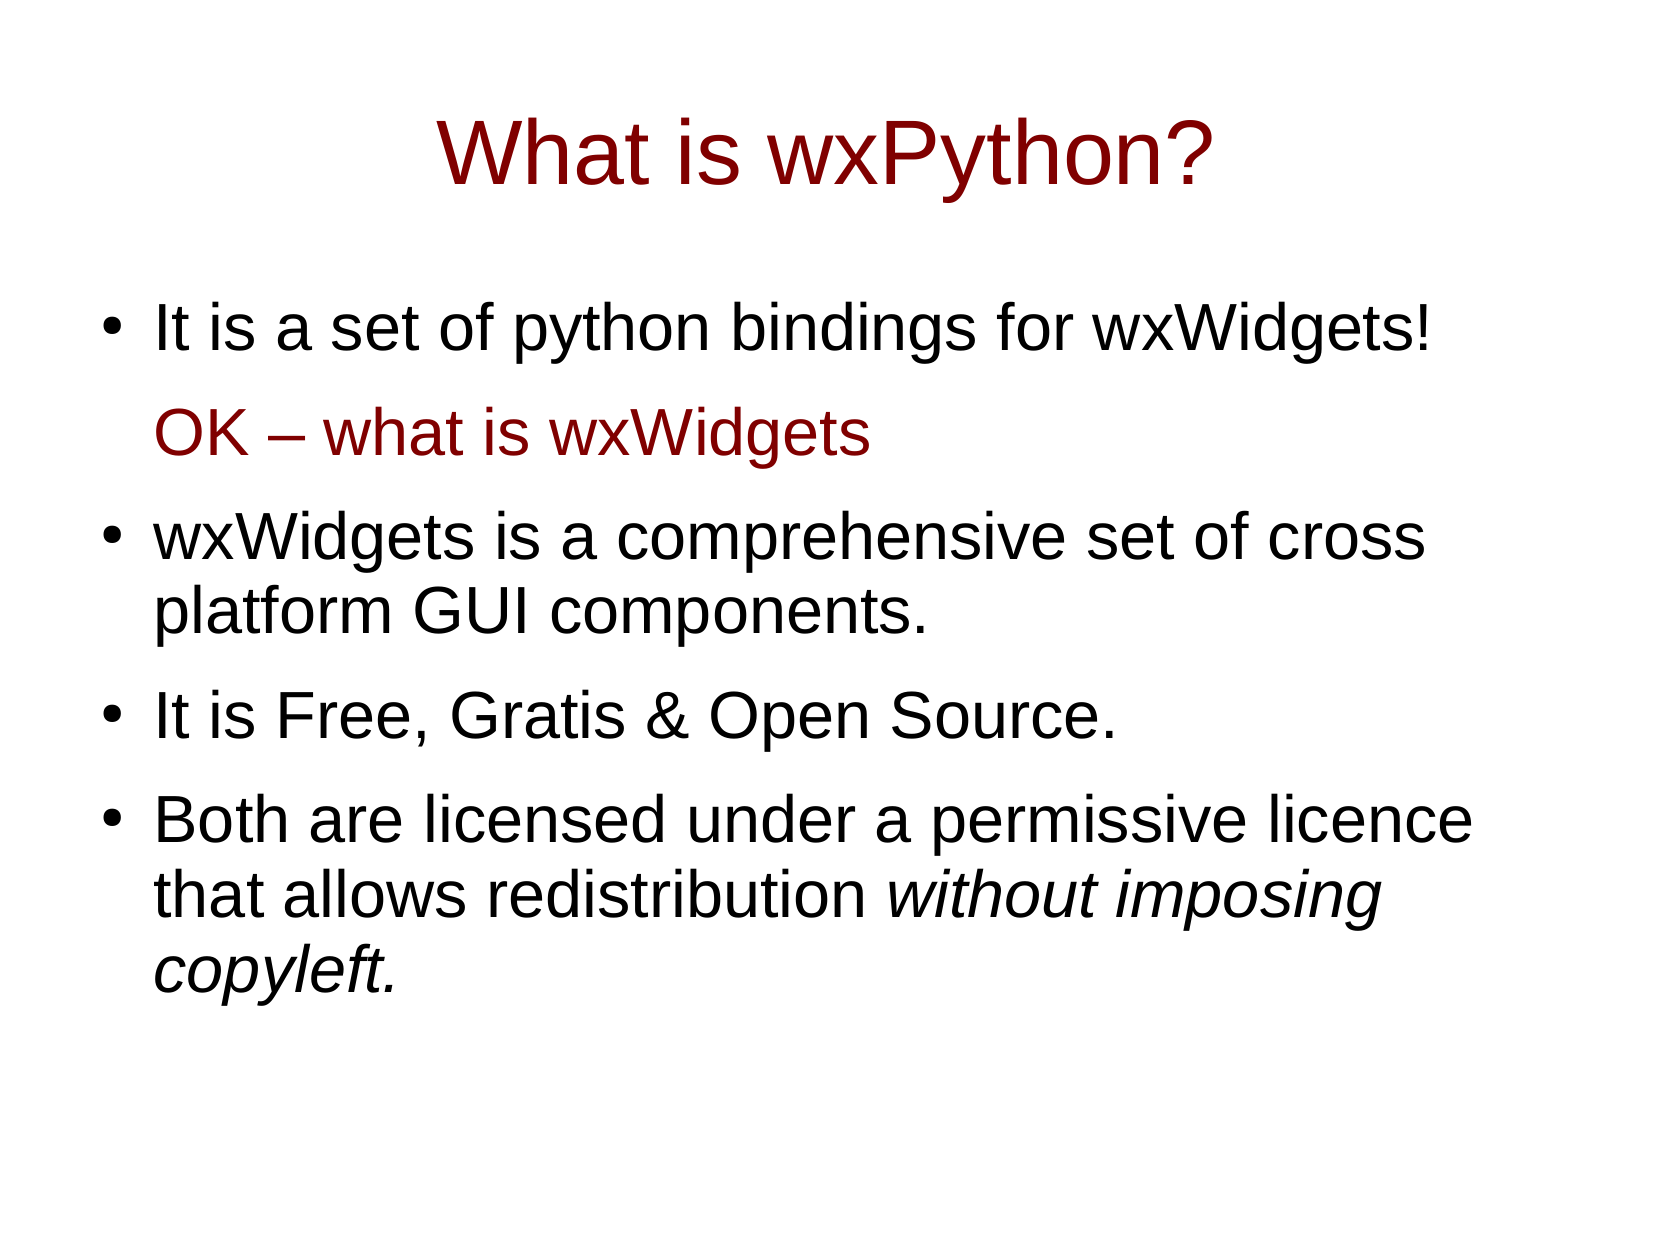

# What is wxPython?
It is a set of python bindings for wxWidgets!
OK – what is wxWidgets
wxWidgets is a comprehensive set of cross platform GUI components.
It is Free, Gratis & Open Source.
Both are licensed under a permissive licence that allows redistribution without imposing copyleft.